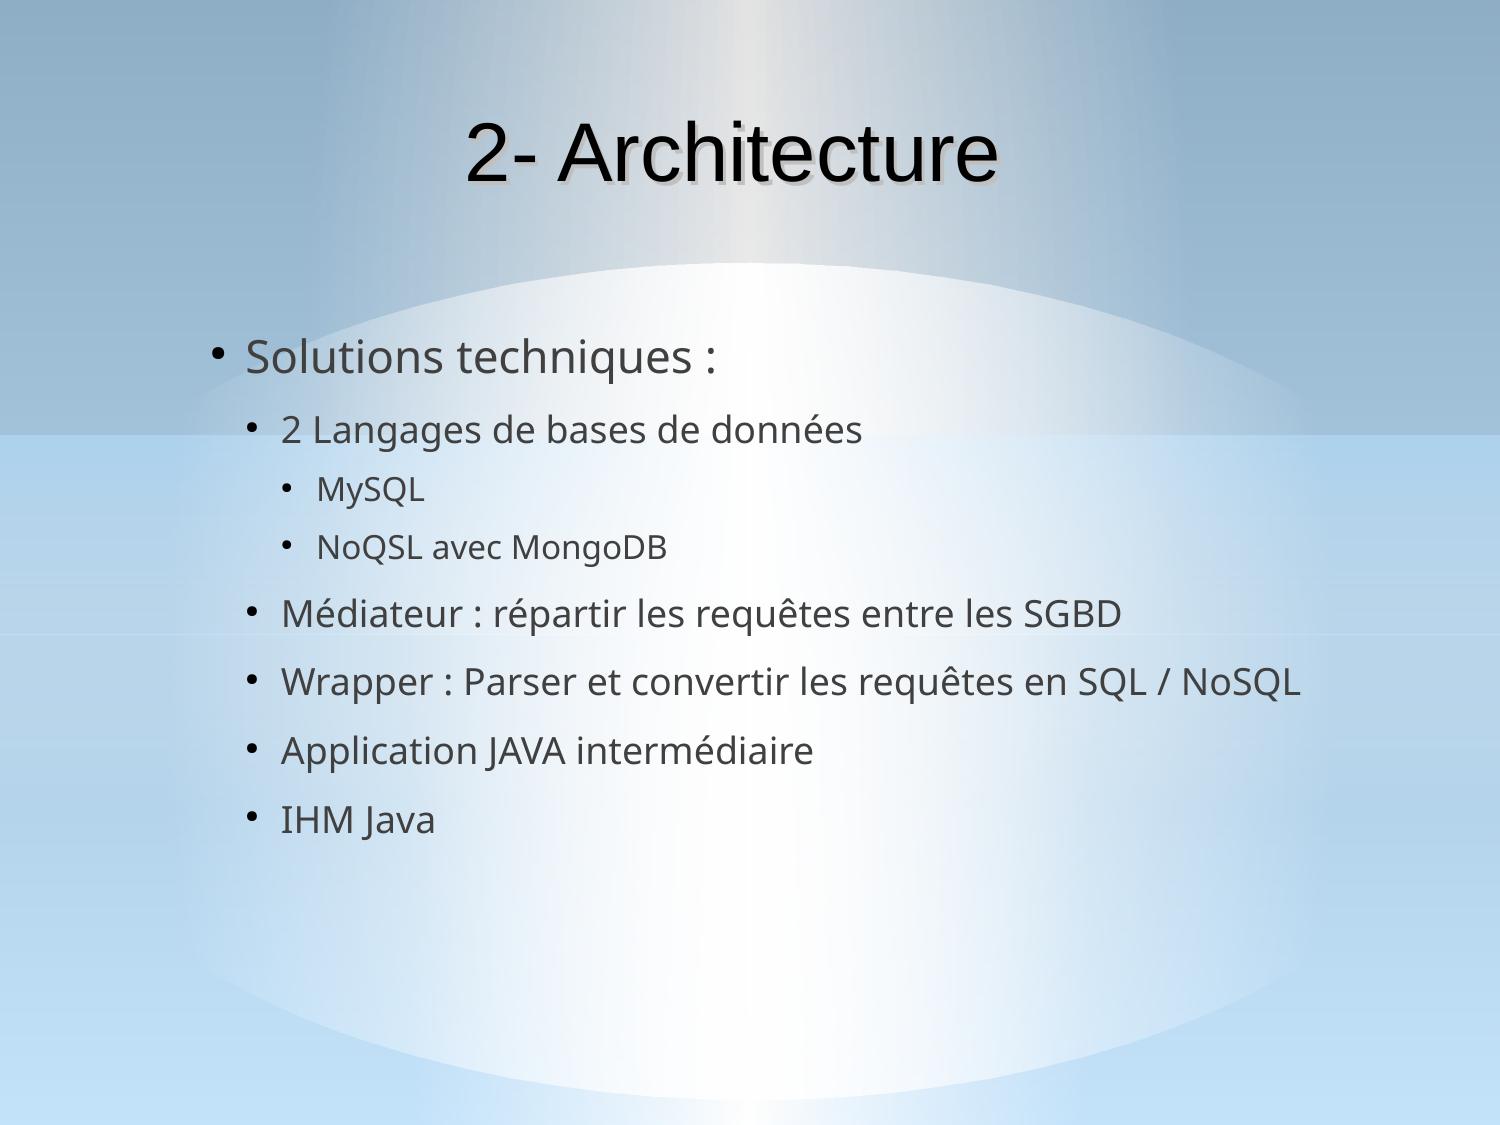

2- Architecture
Solutions techniques :
2 Langages de bases de données
MySQL
NoQSL avec MongoDB
Médiateur : répartir les requêtes entre les SGBD
Wrapper : Parser et convertir les requêtes en SQL / NoSQL
Application JAVA intermédiaire
IHM Java
#